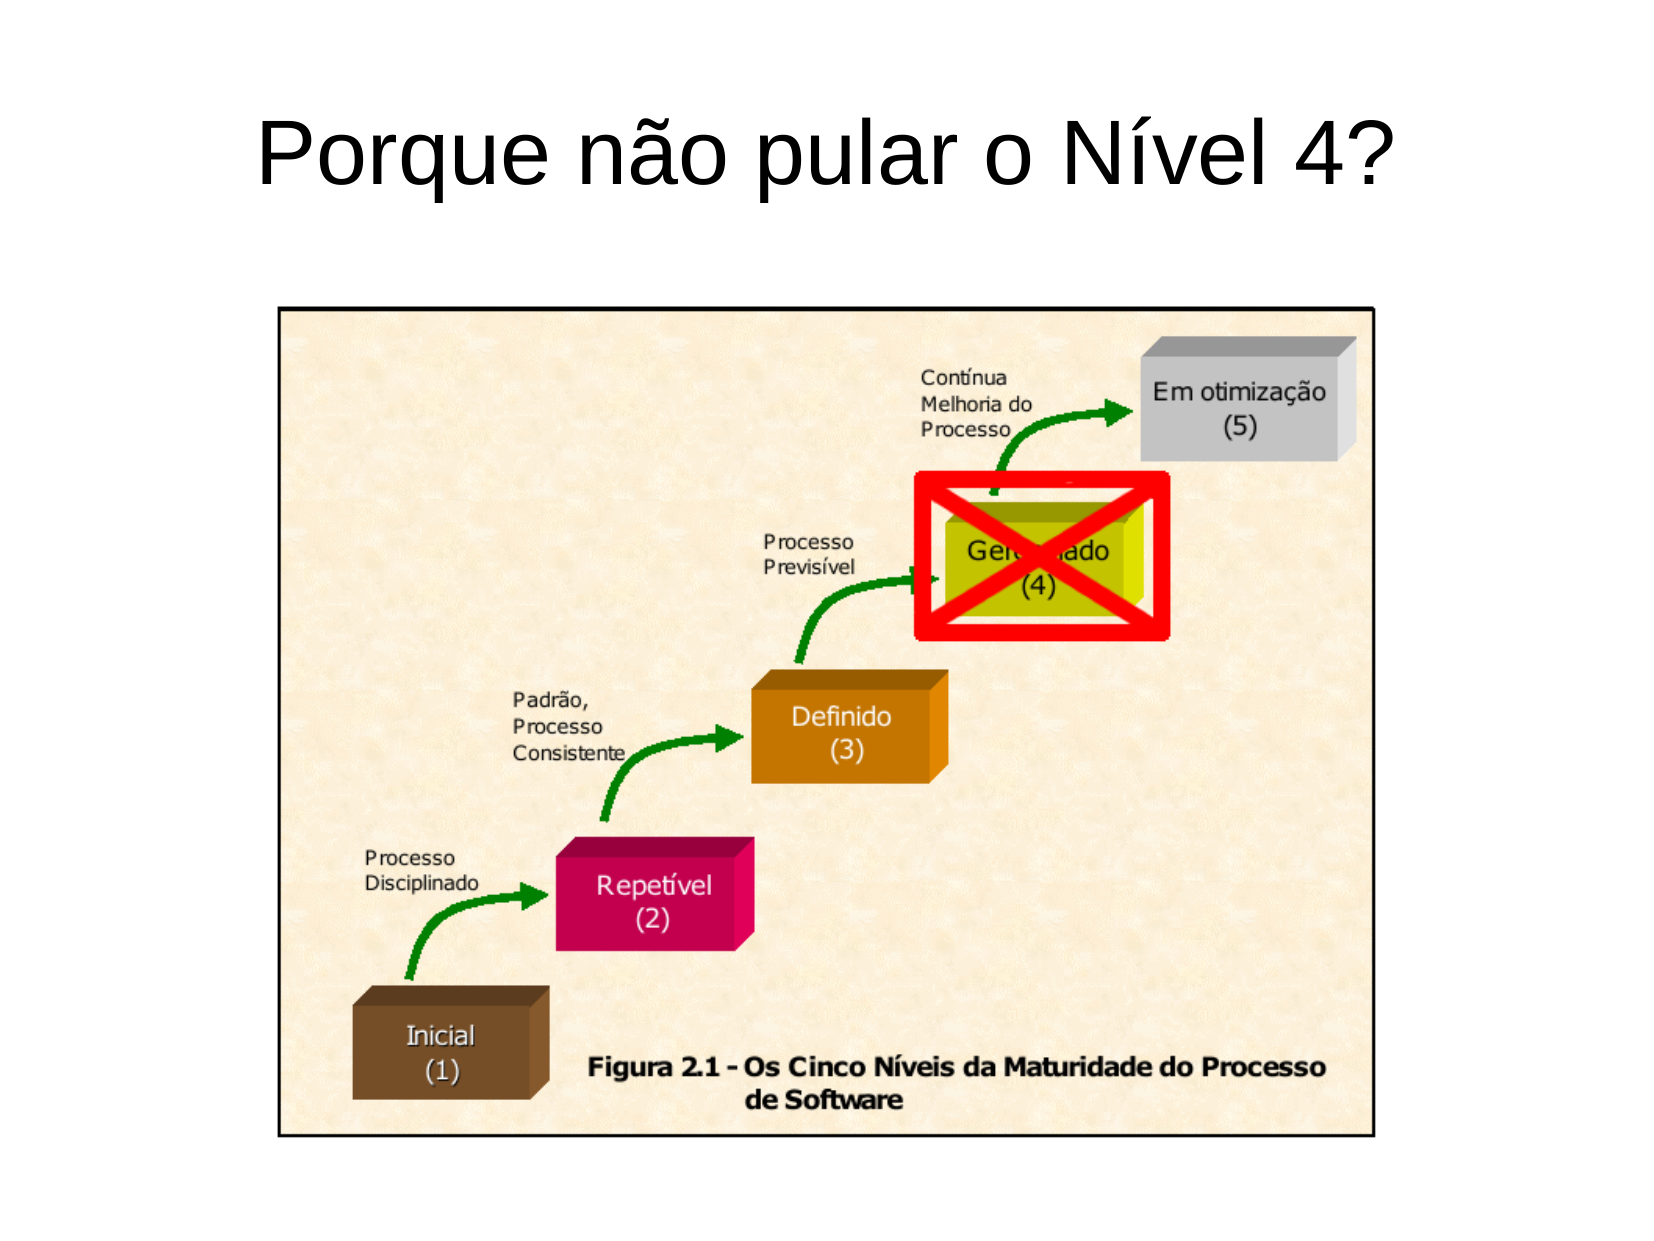

# Porque não pular o Nível 4?